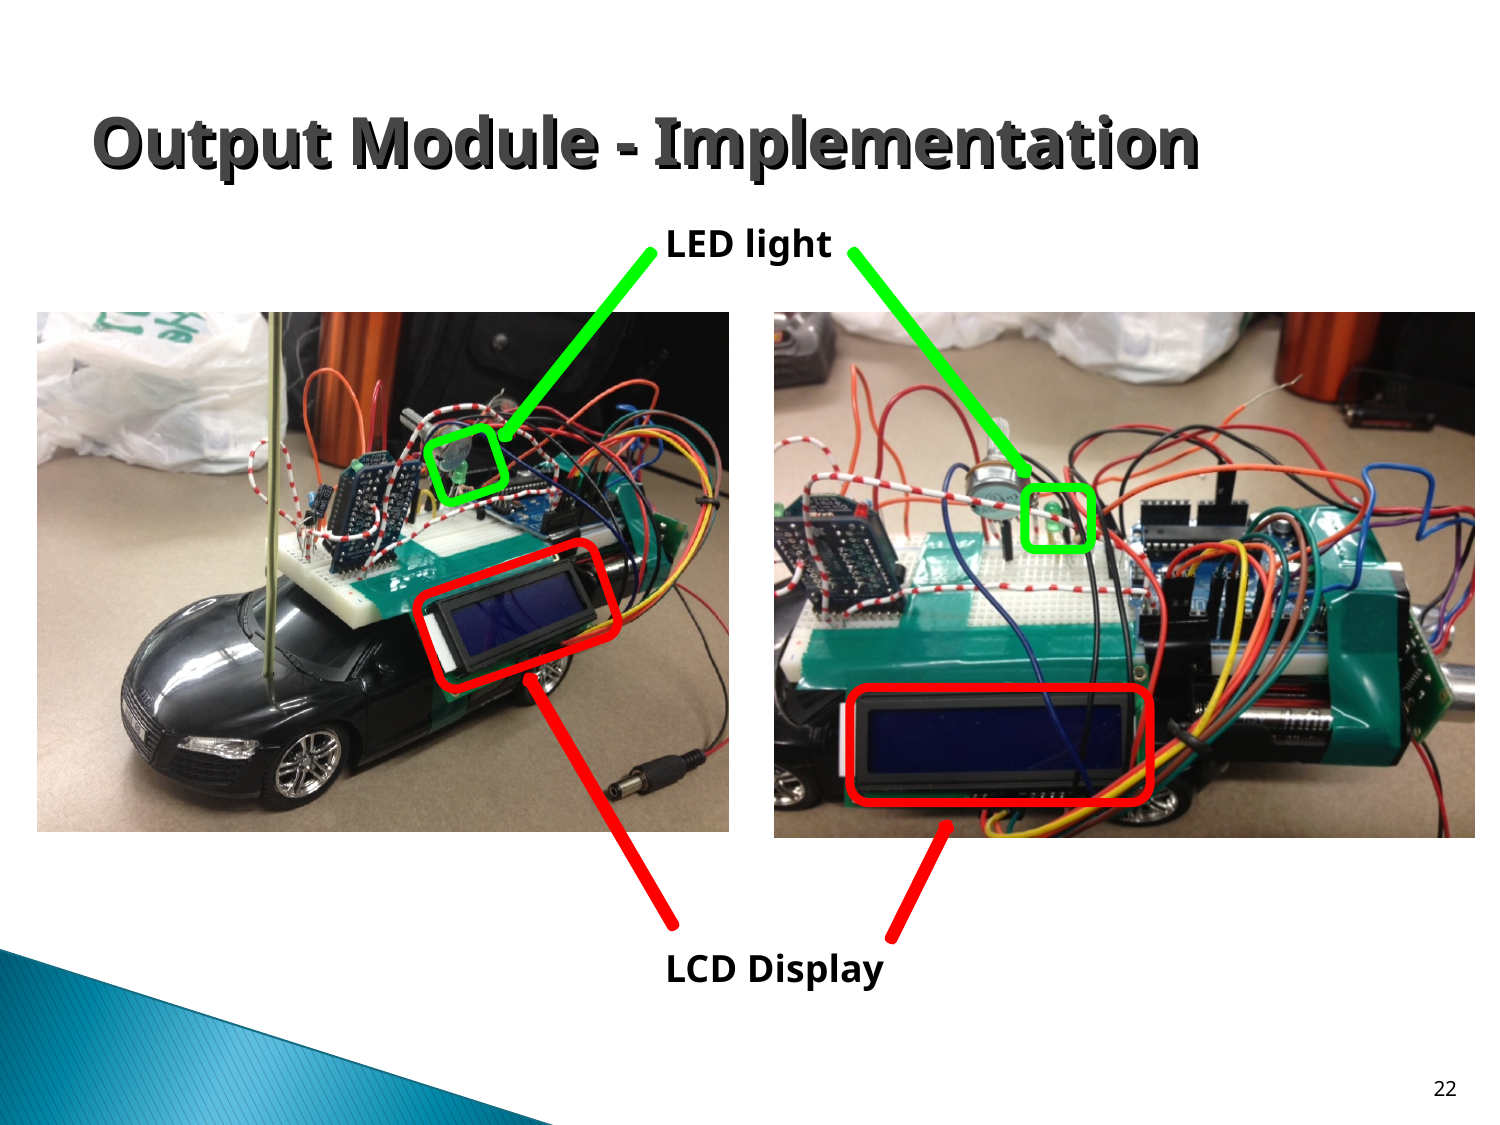

# Output Module - Implementation
LED light
LCD Display